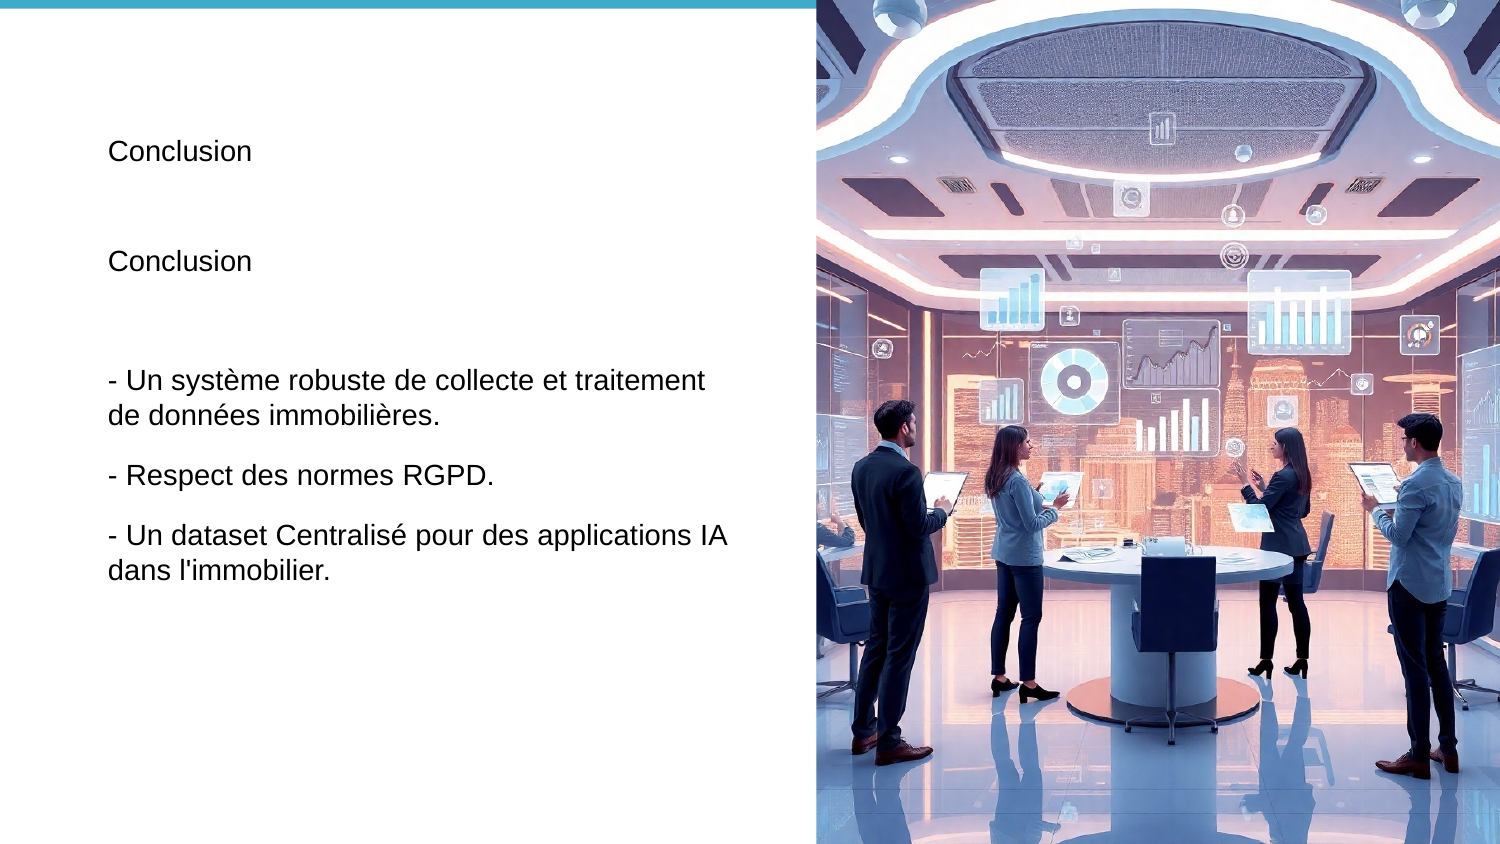

# Conclusion
Conclusion
- Un système robuste de collecte et traitement de données immobilières.
- Respect des normes RGPD.
- Un dataset Centralisé pour des applications IA dans l'immobilier.